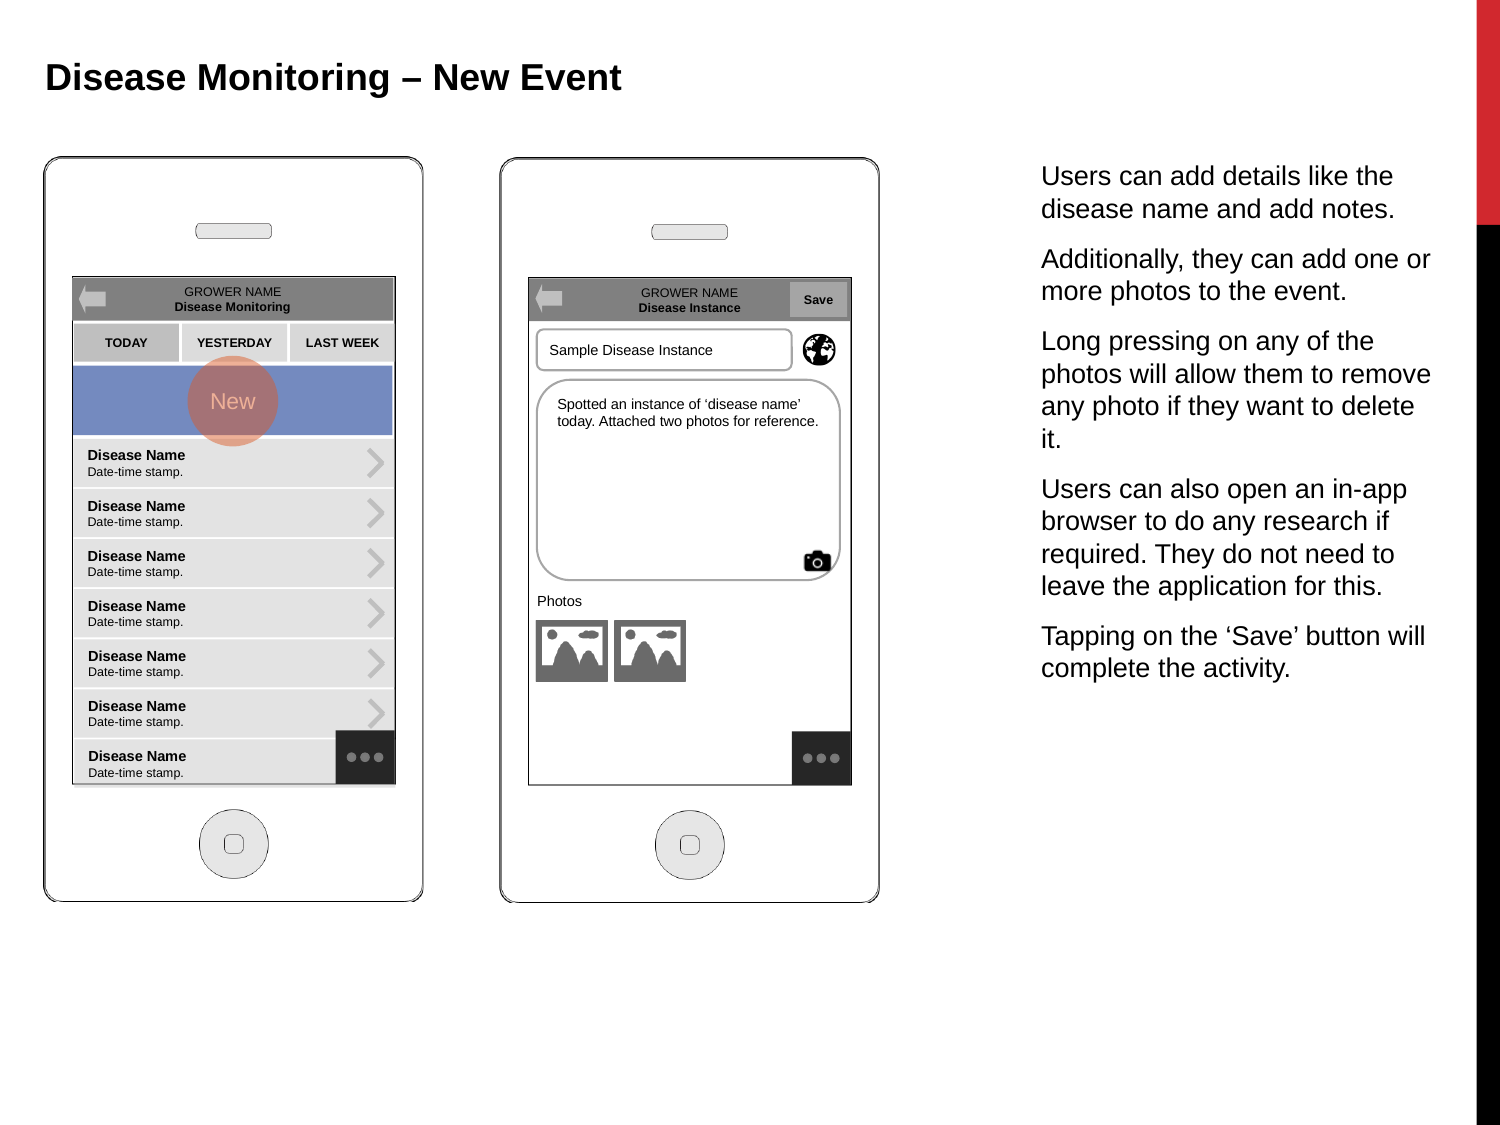

Disease Monitoring – New Event
Users can add details like the disease name and add notes.
Additionally, they can add one or more photos to the event.
Long pressing on any of the photos will allow them to remove any photo if they want to delete it.
Users can also open an in-app browser to do any research if required. They do not need to leave the application for this.
Tapping on the ‘Save’ button will complete the activity.
GROWER NAME
Disease Monitoring
TODAY
YESTERDAY
LAST WEEK
New
Disease Name
Date-time stamp.
Disease Name
Date-time stamp.
Disease Name
Date-time stamp.
Disease Name
Date-time stamp.
Disease Name
Date-time stamp.
Disease Name
Date-time stamp.
Disease Name
Date-time stamp.
GROWER NAME
Disease Instance
Save
Sample Disease Instance
Spotted an instance of ‘disease name’ today. Attached two photos for reference.
Photos